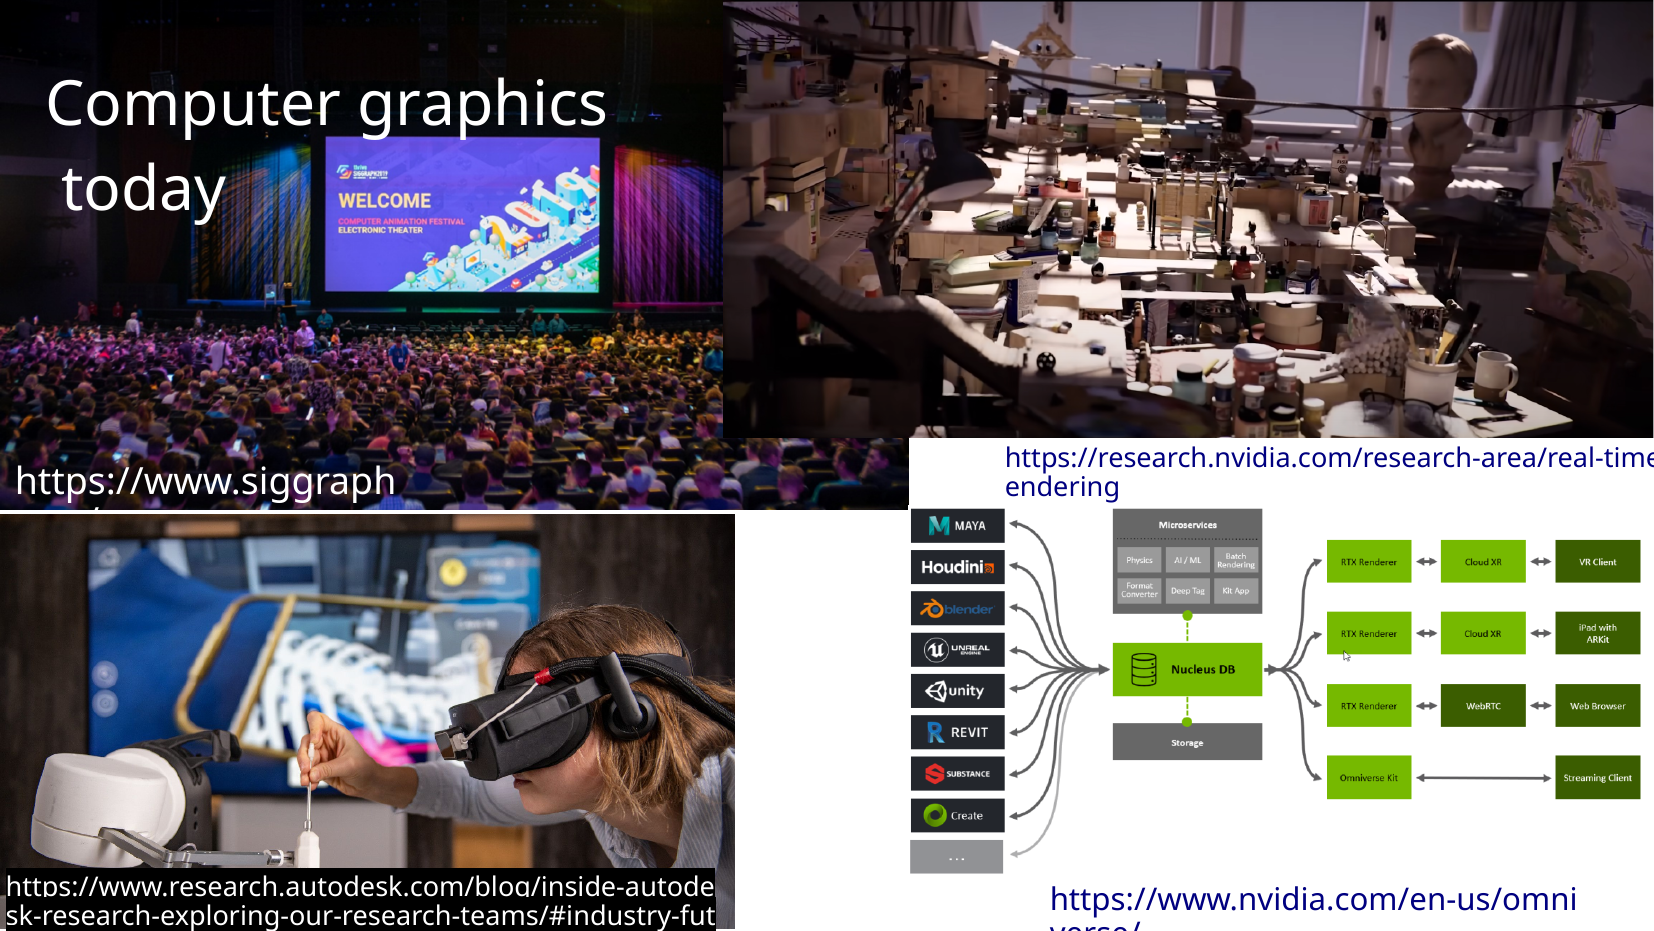

# Computer graphics today
https://research.nvidia.com/research-area/real-time-rendering
https://www.siggraph.org/
31
https://www.research.autodesk.com/blog/inside-autodesk-research-exploring-our-research-teams/#industry-futures
https://www.nvidia.com/en-us/omniverse/